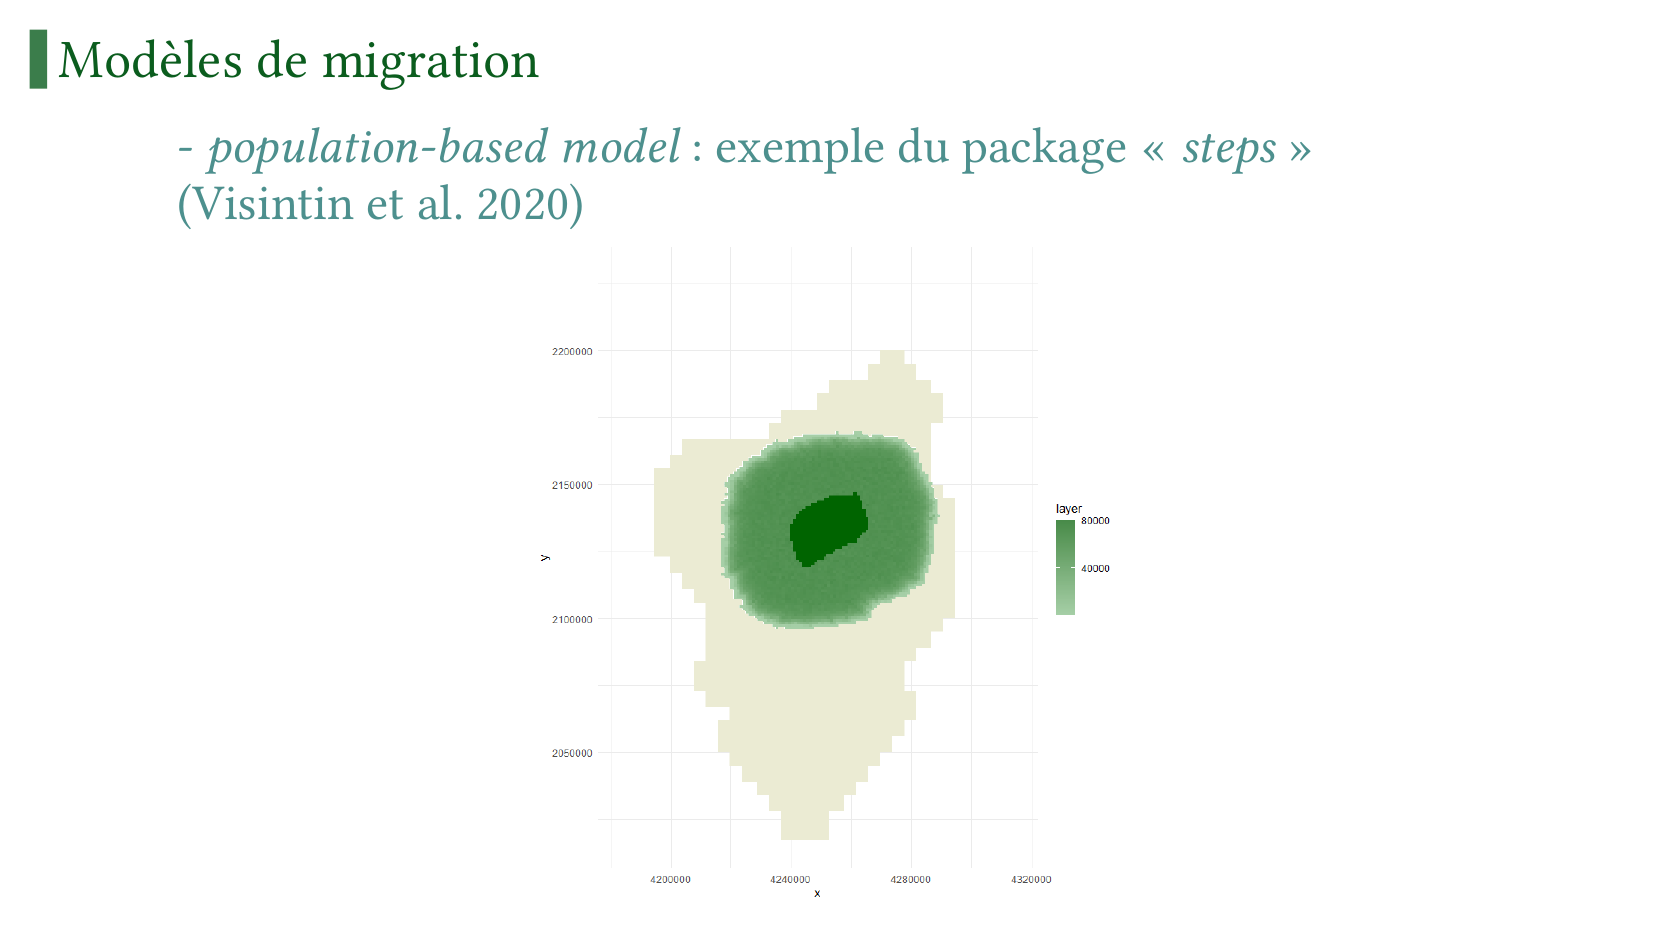

# Modèles de migration
- population-based model : exemple du package « steps »
(Visintin et al. 2020)